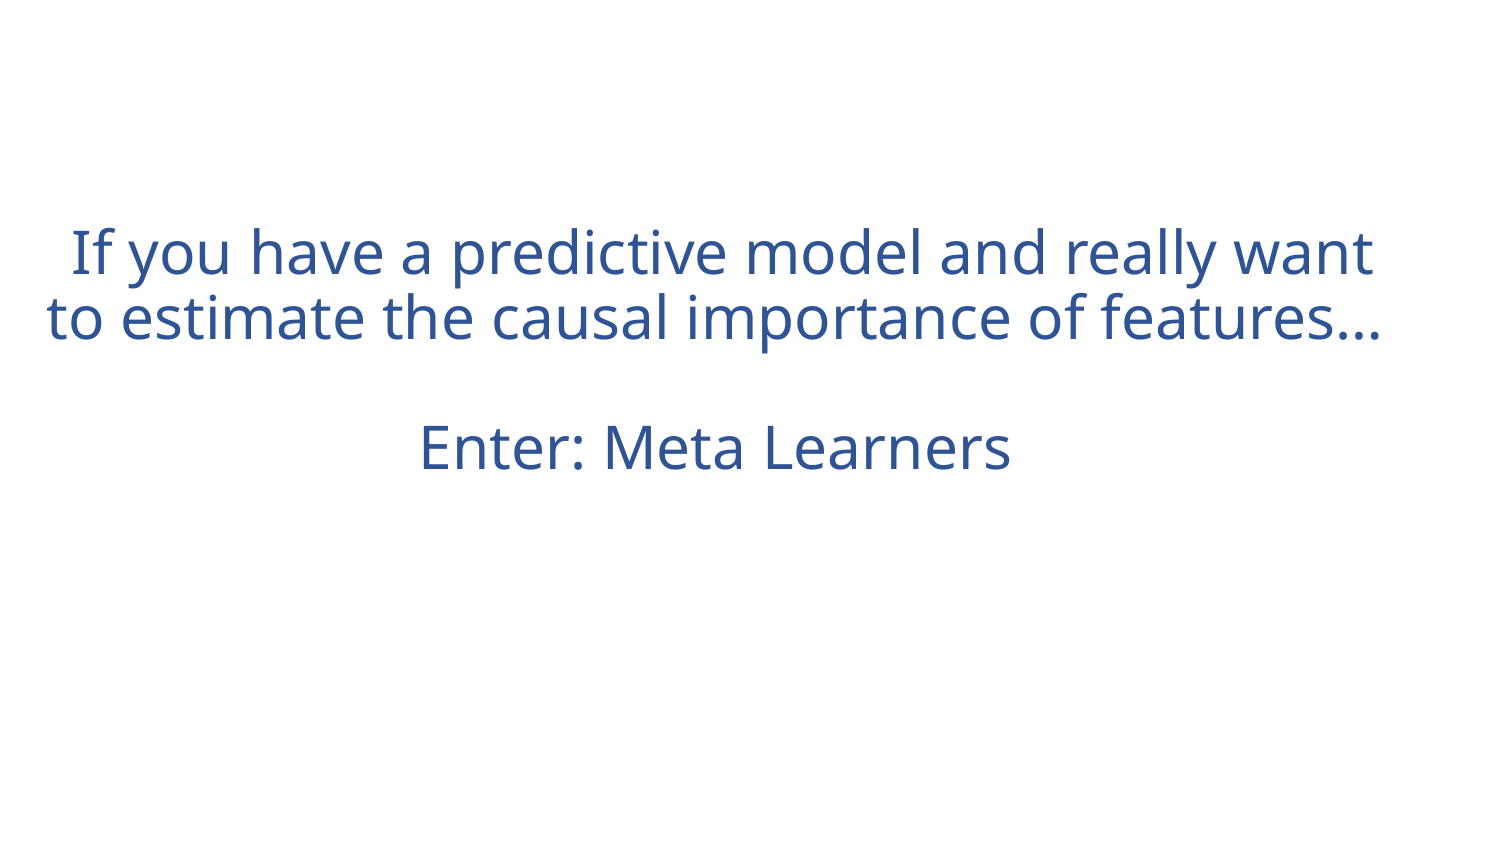

If you have a predictive model and really want to estimate the causal importance of features…
Enter: Meta Learners